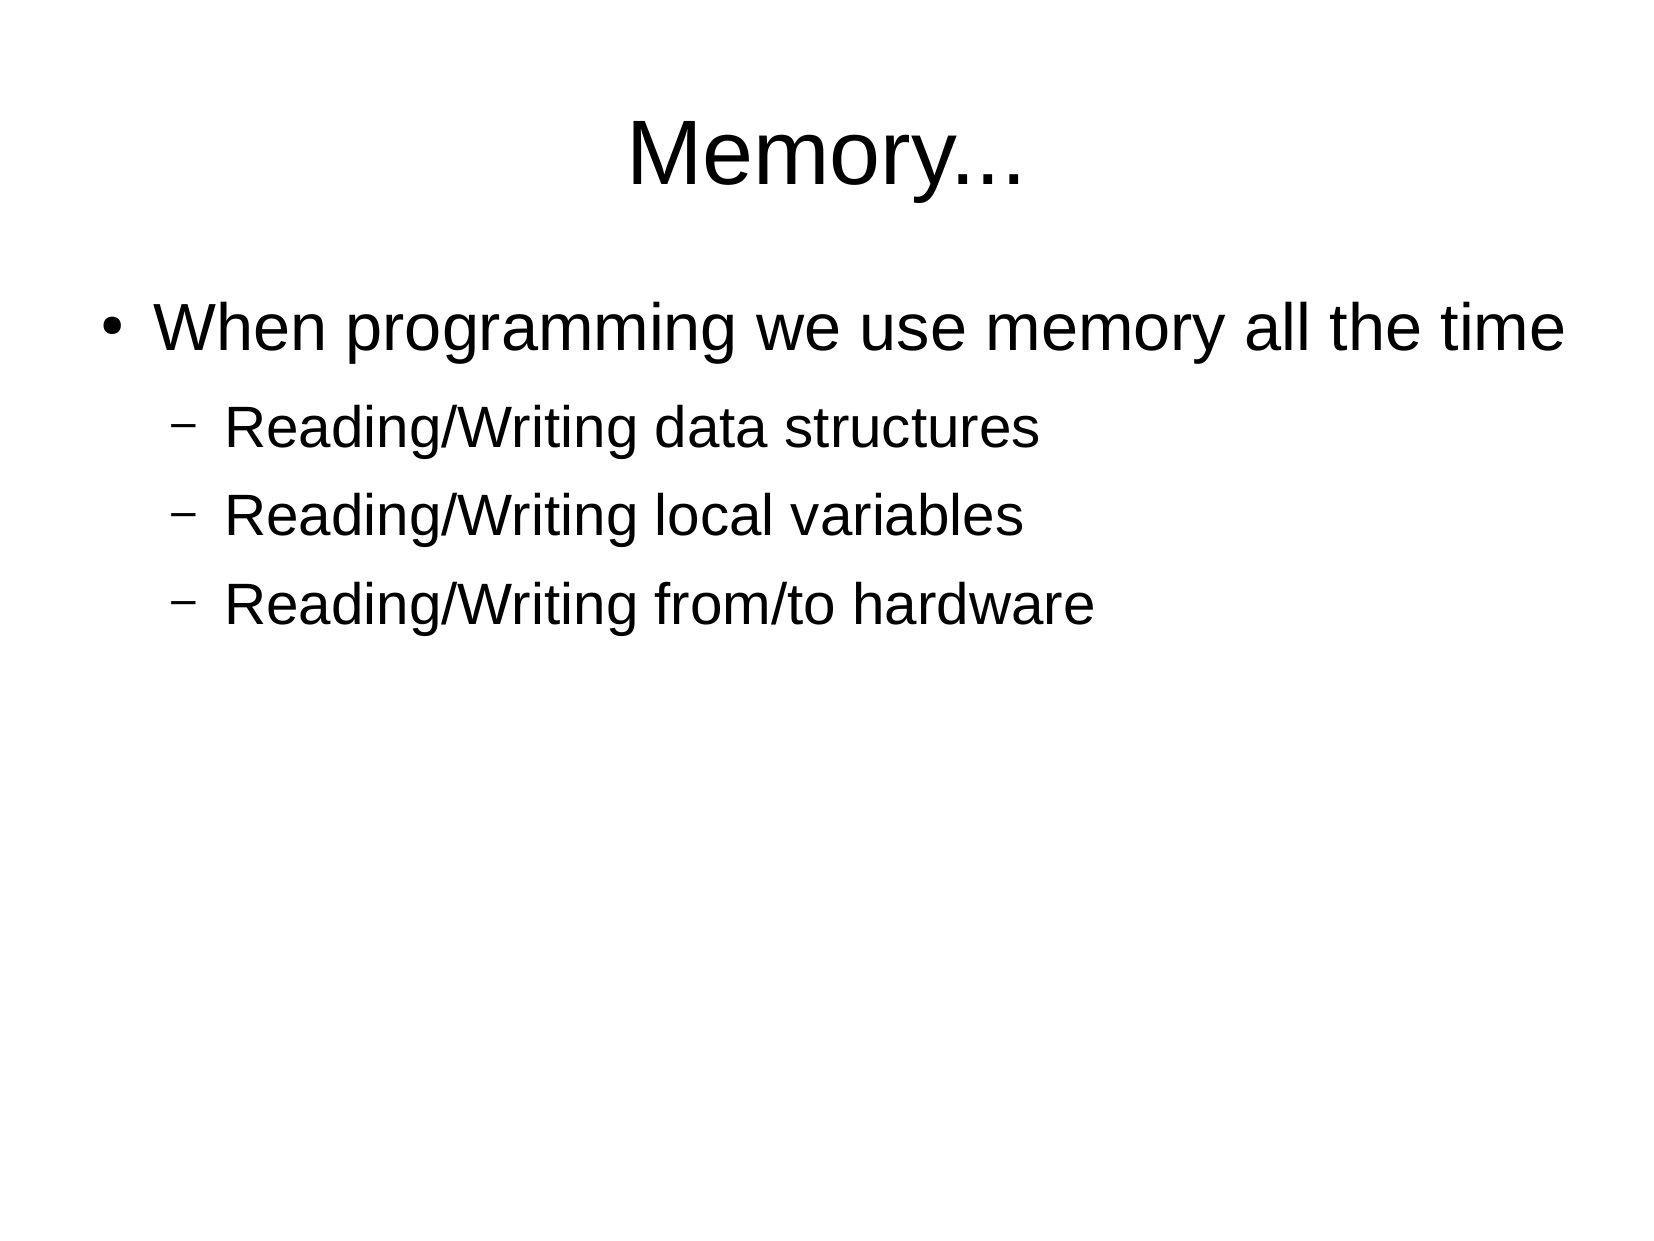

# Memory...
When programming we use memory all the time
Reading/Writing data structures
Reading/Writing local variables
Reading/Writing from/to hardware